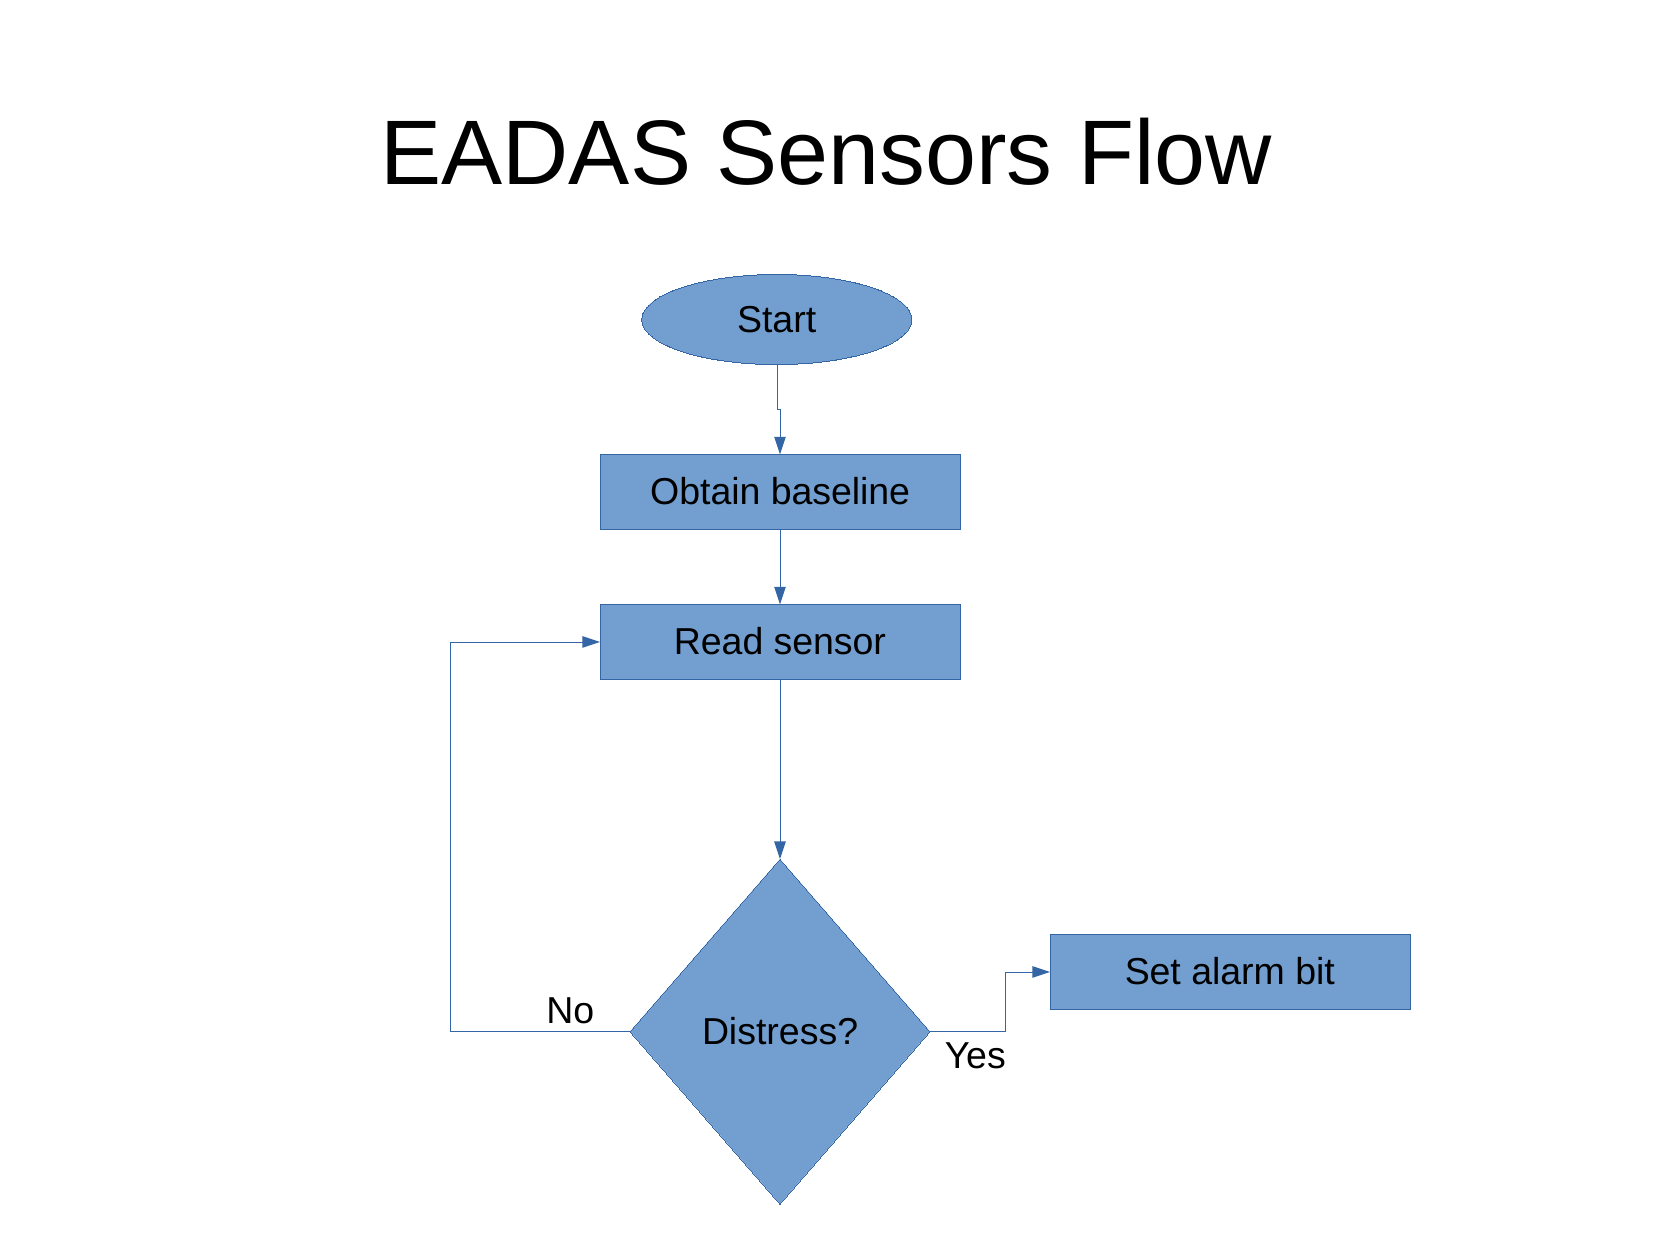

# EADAS Sensors Flow
Start
Obtain baseline
Read sensor
Distress?
Set alarm bit
No
Yes